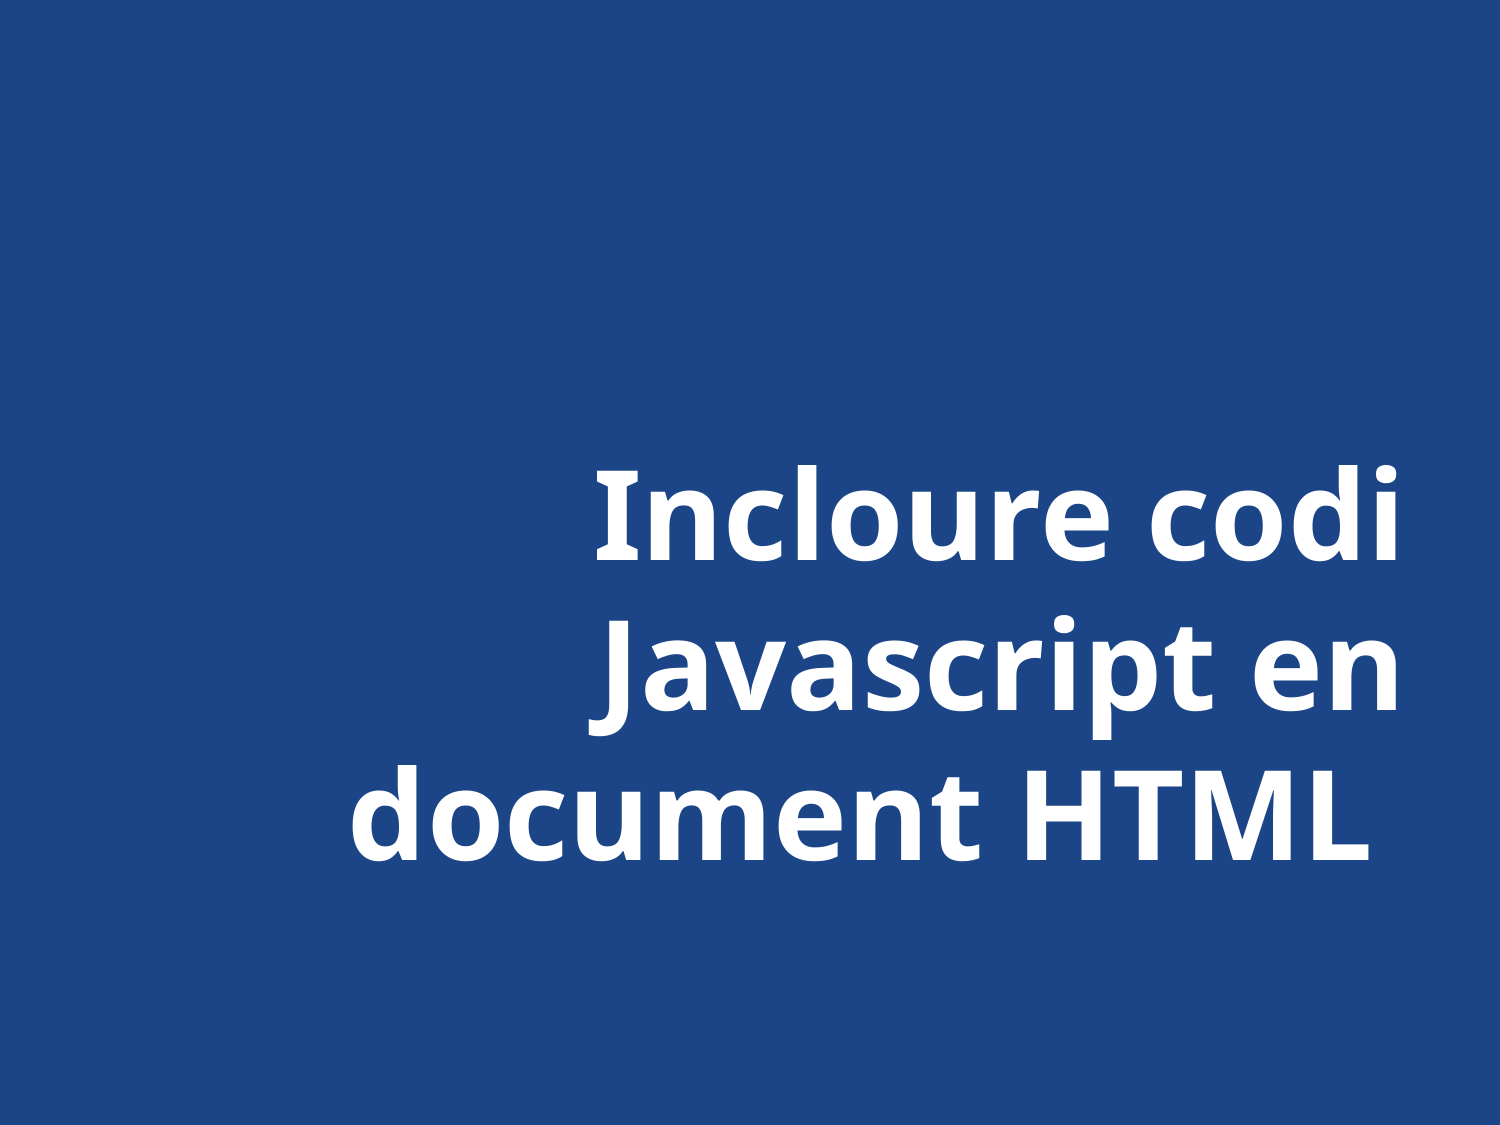

# Incloure codi Javascript en document HTML